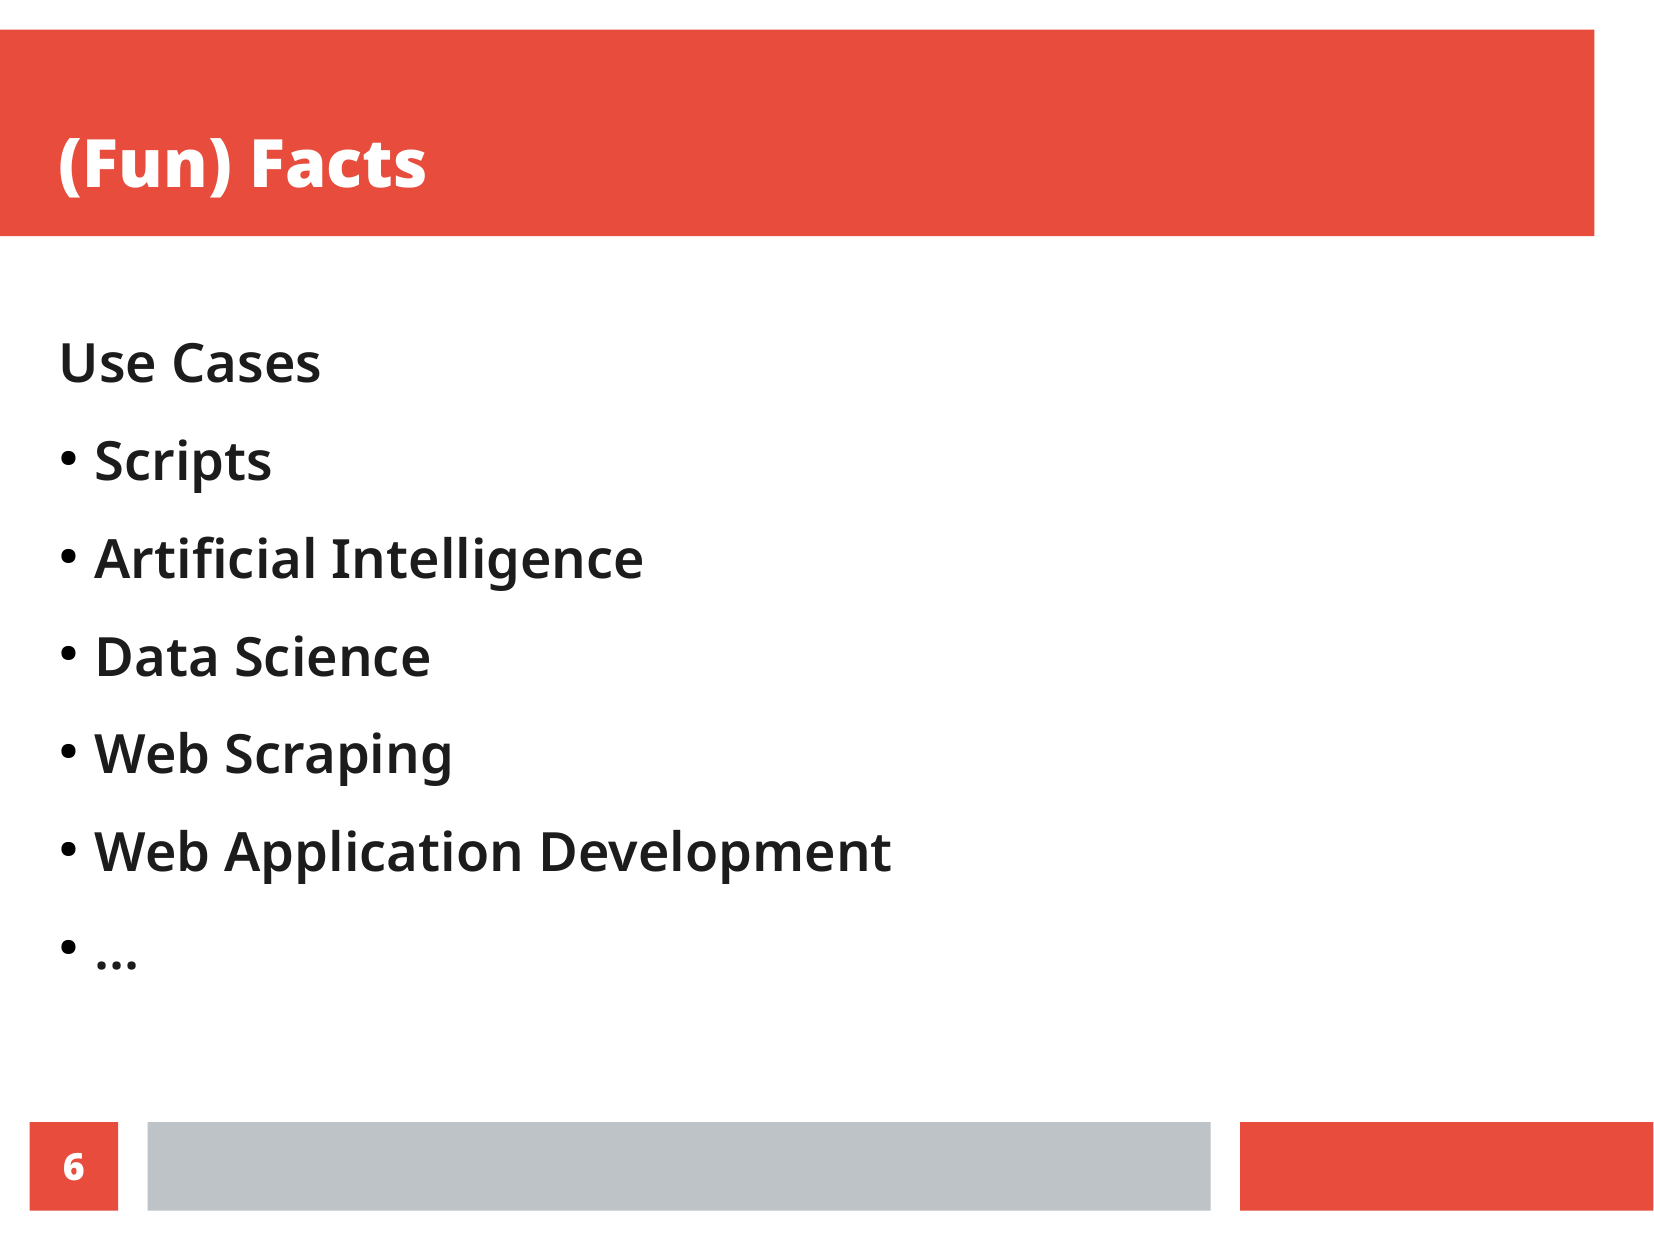

# (Fun) Facts
Use Cases
Scripts
Artificial Intelligence
Data Science
Web Scraping
Web Application Development
...
6